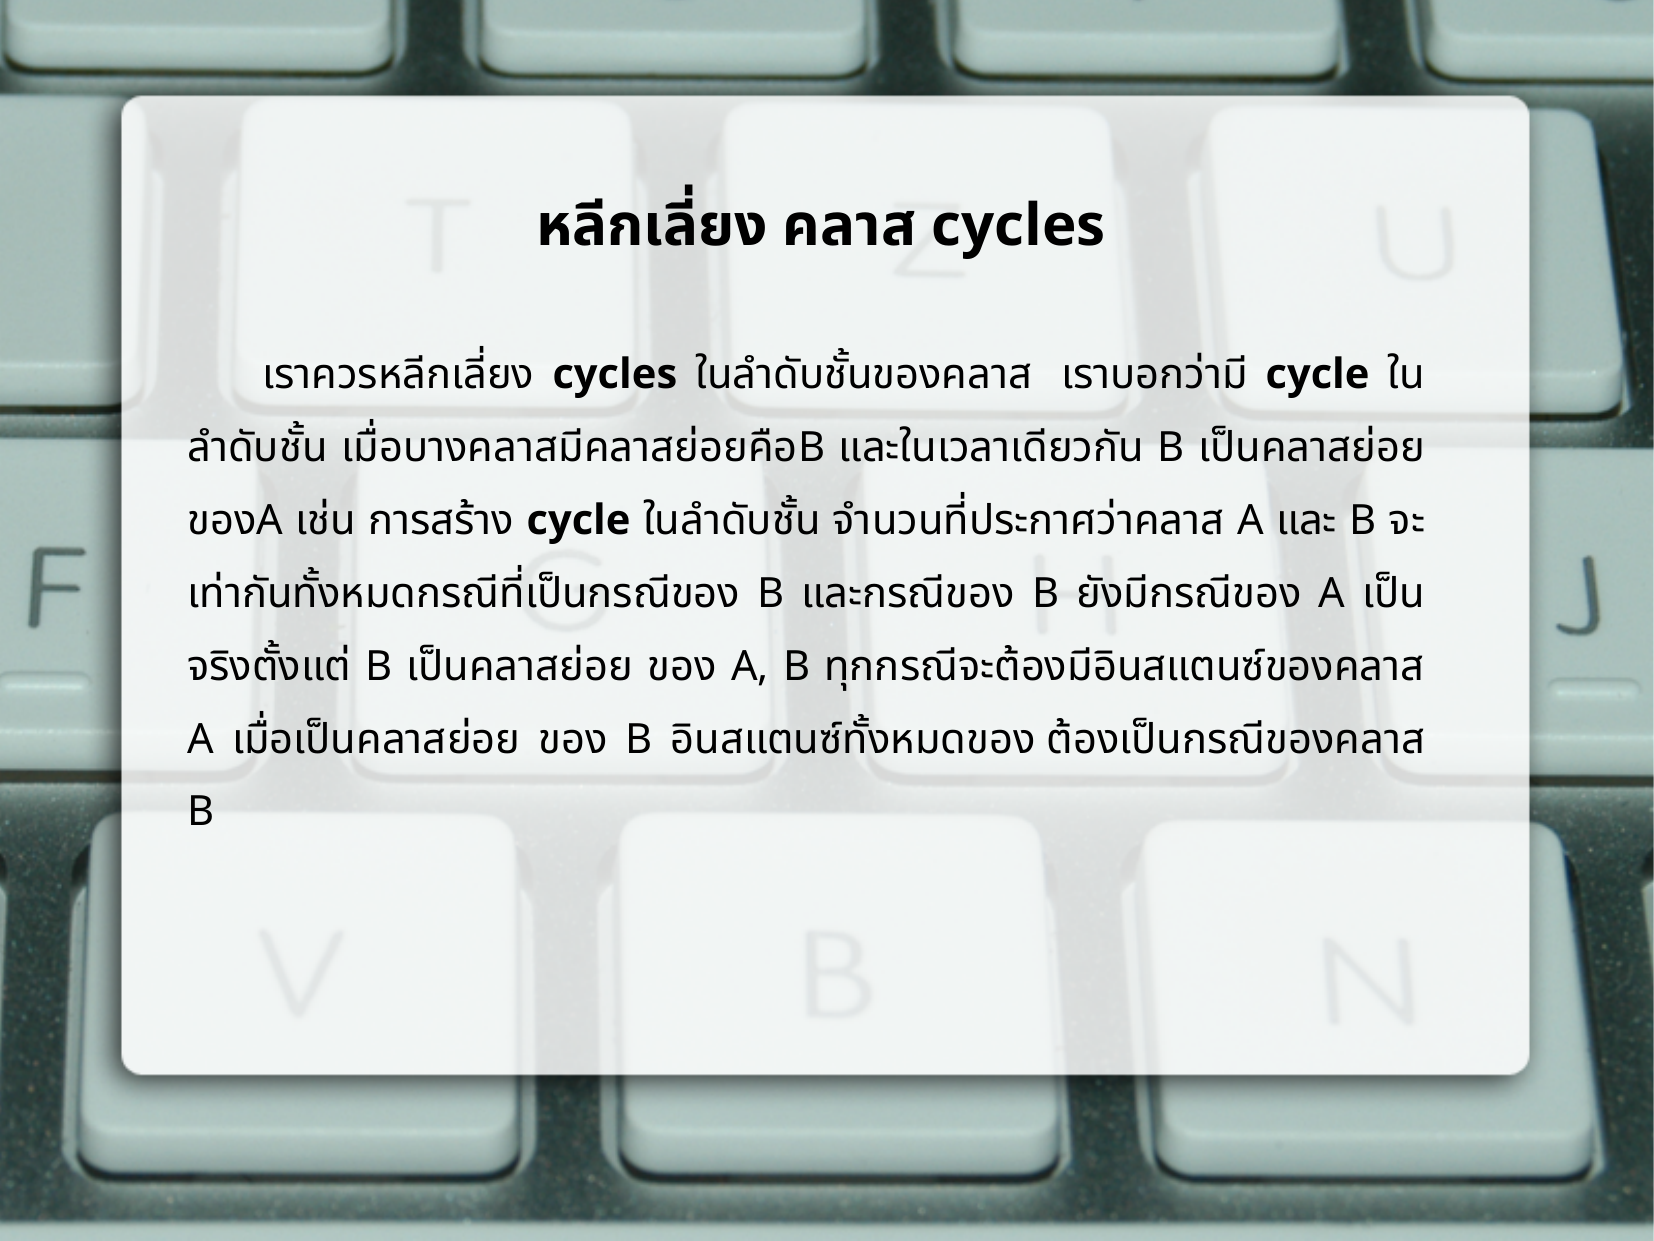

# หลีกเลี่ยง คลาส cycles
เราควรหลีกเลี่ยง cycles ในลำดับชั้นของคลาส  เราบอกว่ามี cycle ในลำดับชั้น เมื่อบางคลาสมีคลาสย่อยคือB และในเวลาเดียวกัน B เป็นคลาสย่อยของA เช่น การสร้าง cycle ในลำดับชั้น จำนวนที่ประกาศว่าคลาส A และ B จะเท่ากันทั้งหมดกรณีที่เป็นกรณีของ B และกรณีของ B ยังมีกรณีของ A เป็นจริงตั้งแต่ B เป็นคลาสย่อย ของ A, B ทุกกรณีจะต้องมีอินสแตนซ์ของคลาส A เมื่อเป็นคลาสย่อย ของ B อินสแตนซ์ทั้งหมดของ ต้องเป็นกรณีของคลาส B